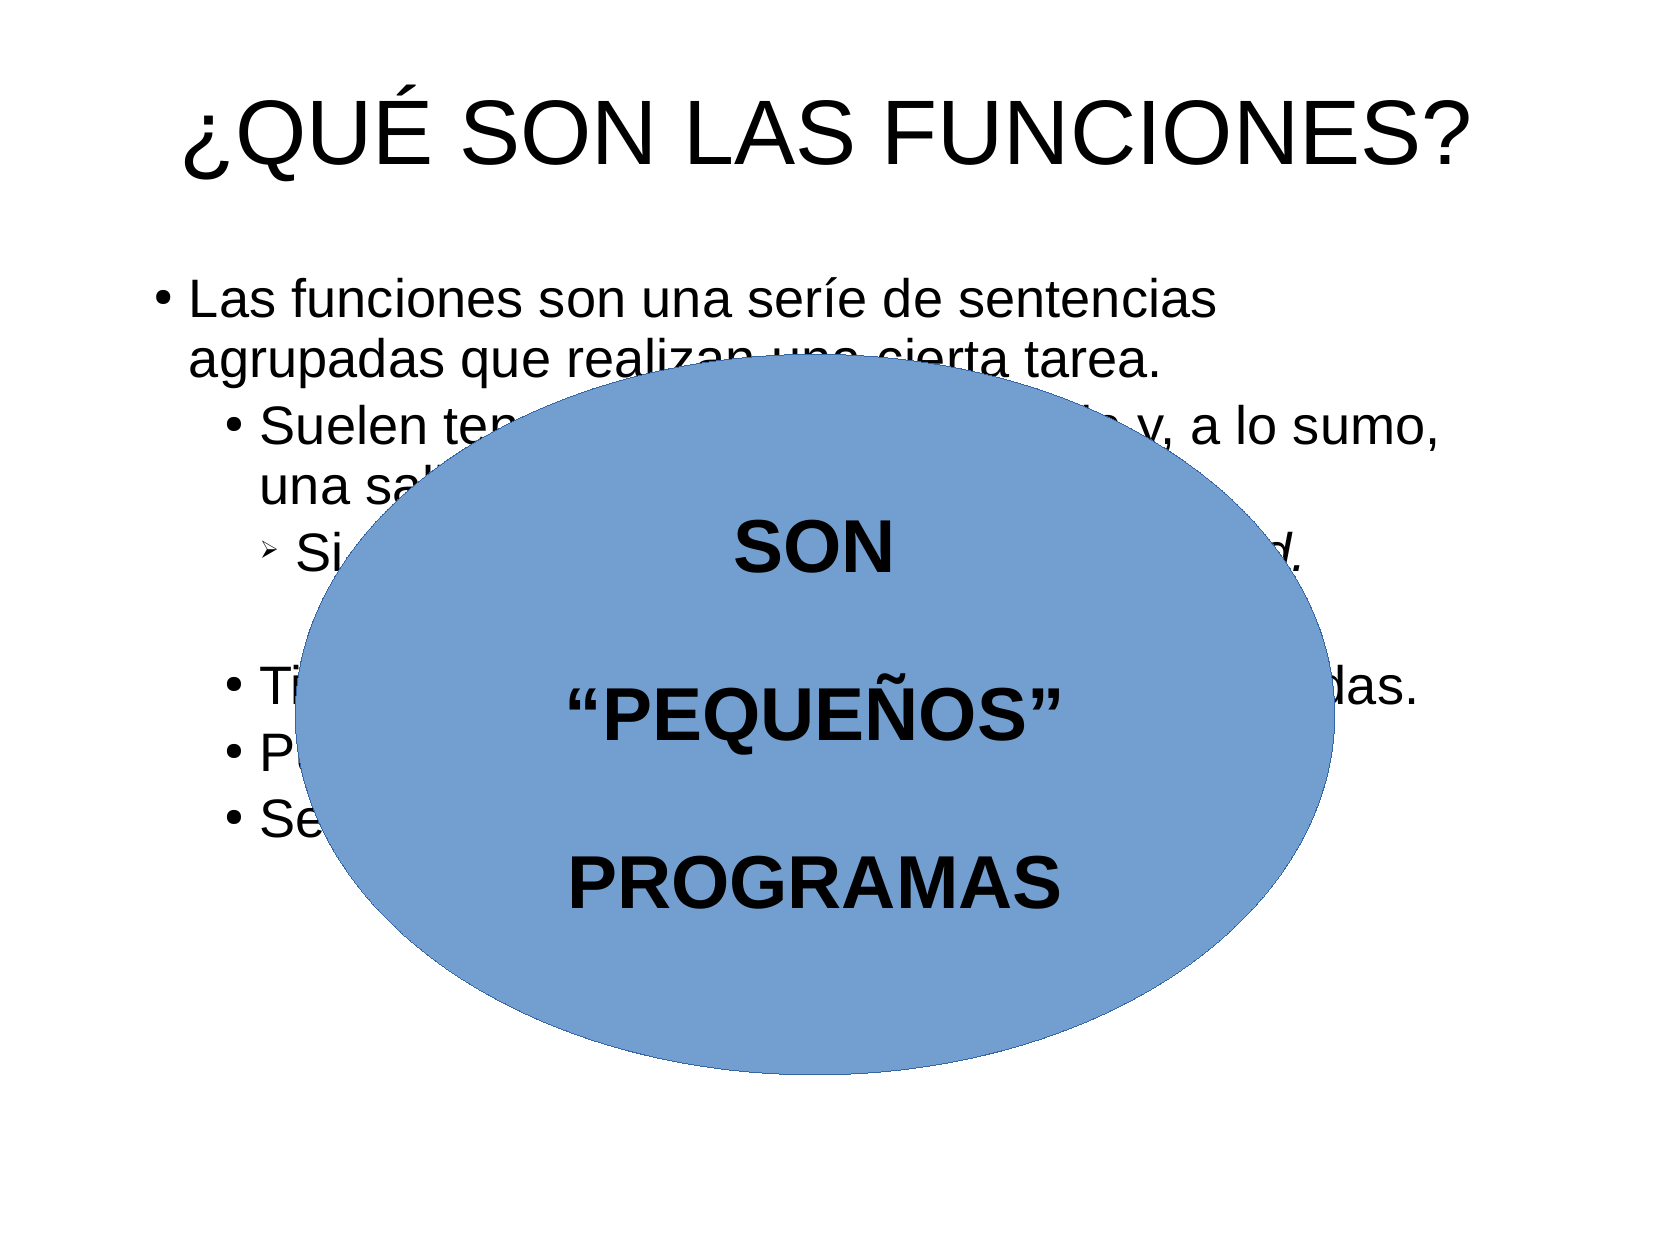

# ¿QUÉ SON LAS FUNCIONES?
Las funciones son una seríe de sentencias agrupadas que realizan una cierta tarea.
Suelen tener unos datos de entrada y, a lo sumo, una salida.
Si no hay salida el tipo de función es void.
Tienen que ser declaradas antes de ser usadas.
Pueden ser definidas más tarde.
Se suele hablar de “llamadas” a la función.
SON
“PEQUEÑOS”
PROGRAMAS